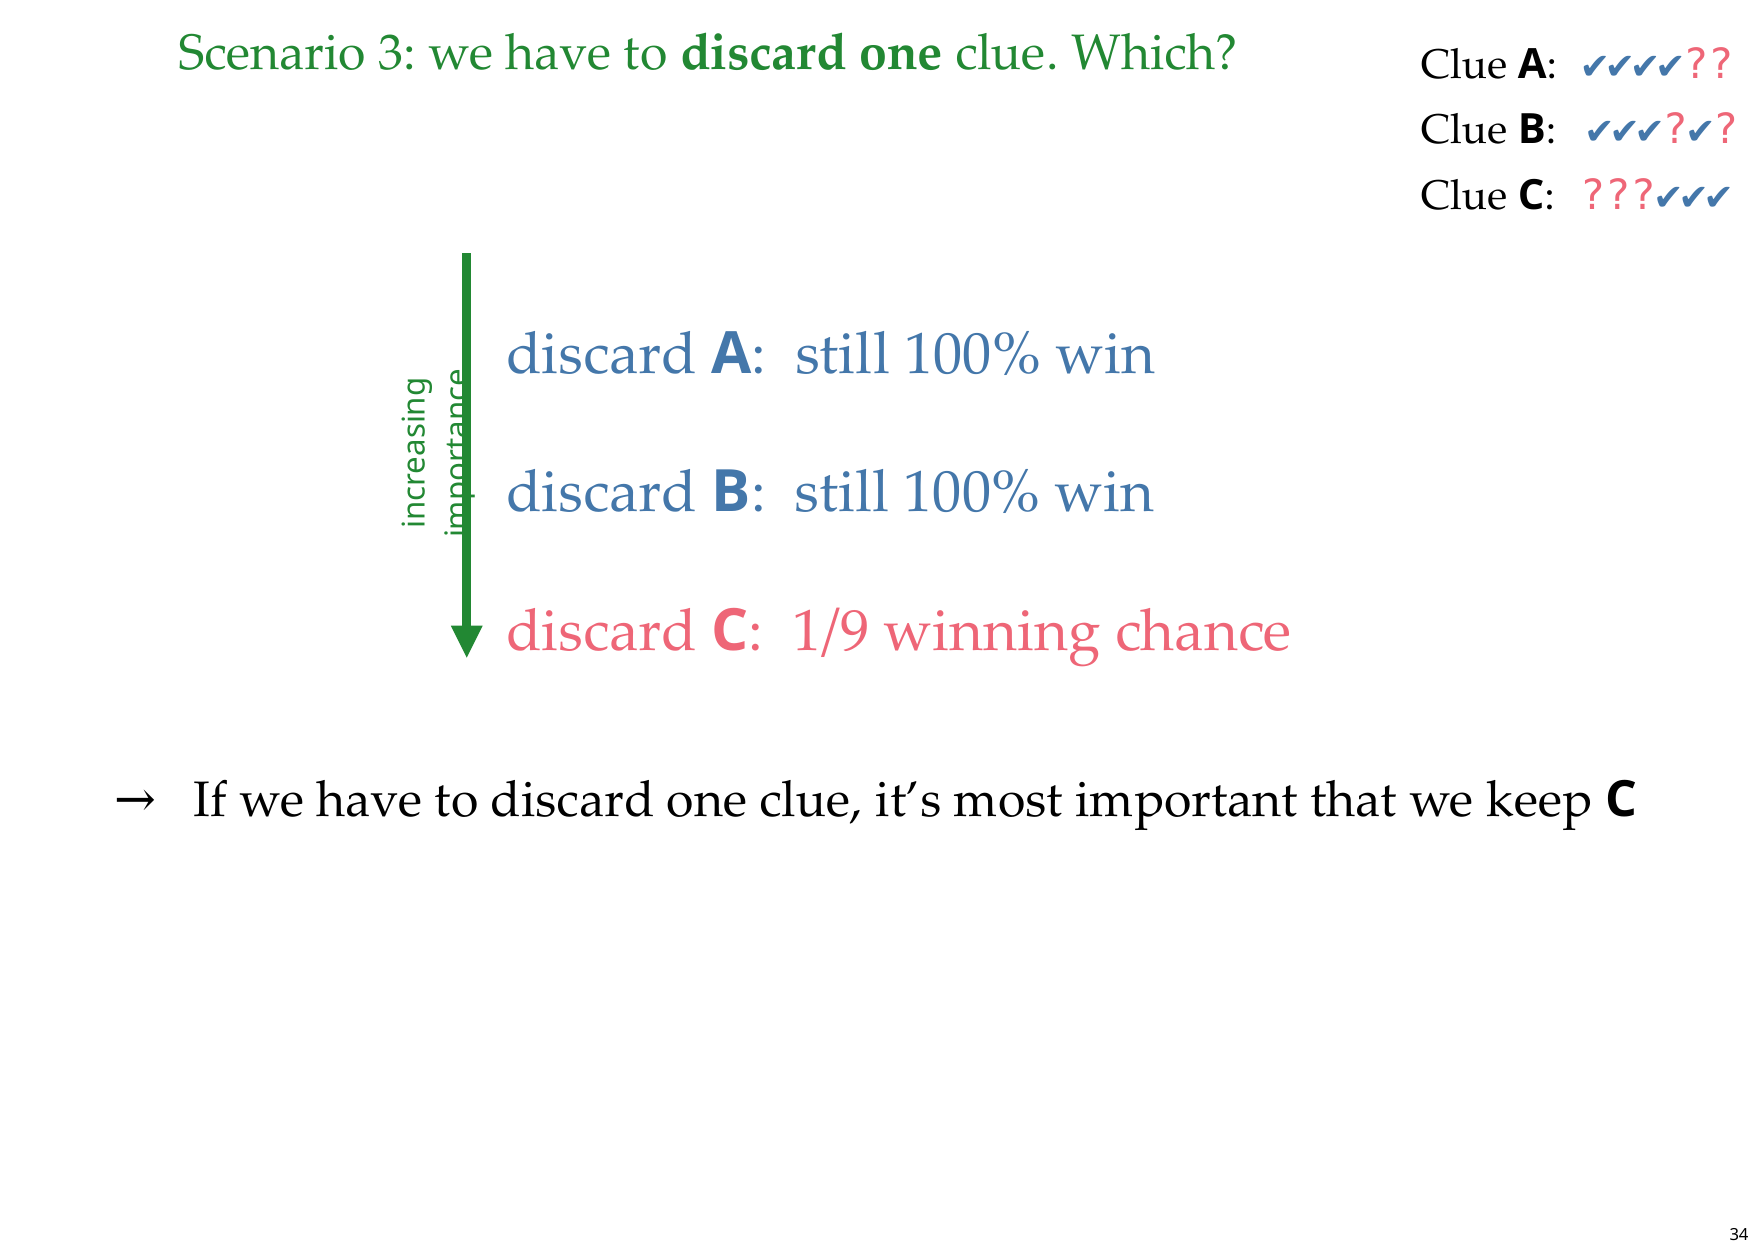

Clue A: ✔✔✔✔??
Clue B:  ✔✔✔?✔?
Clue C: ???✔✔✔
Scenario 3: we have to discard one clue. Which?
discard A: still 100% win
discard B: still 100% win
discard C: 1/9 winning chance
increasing
importance
→ If we have to discard one clue, it’s most important that we keep C
34